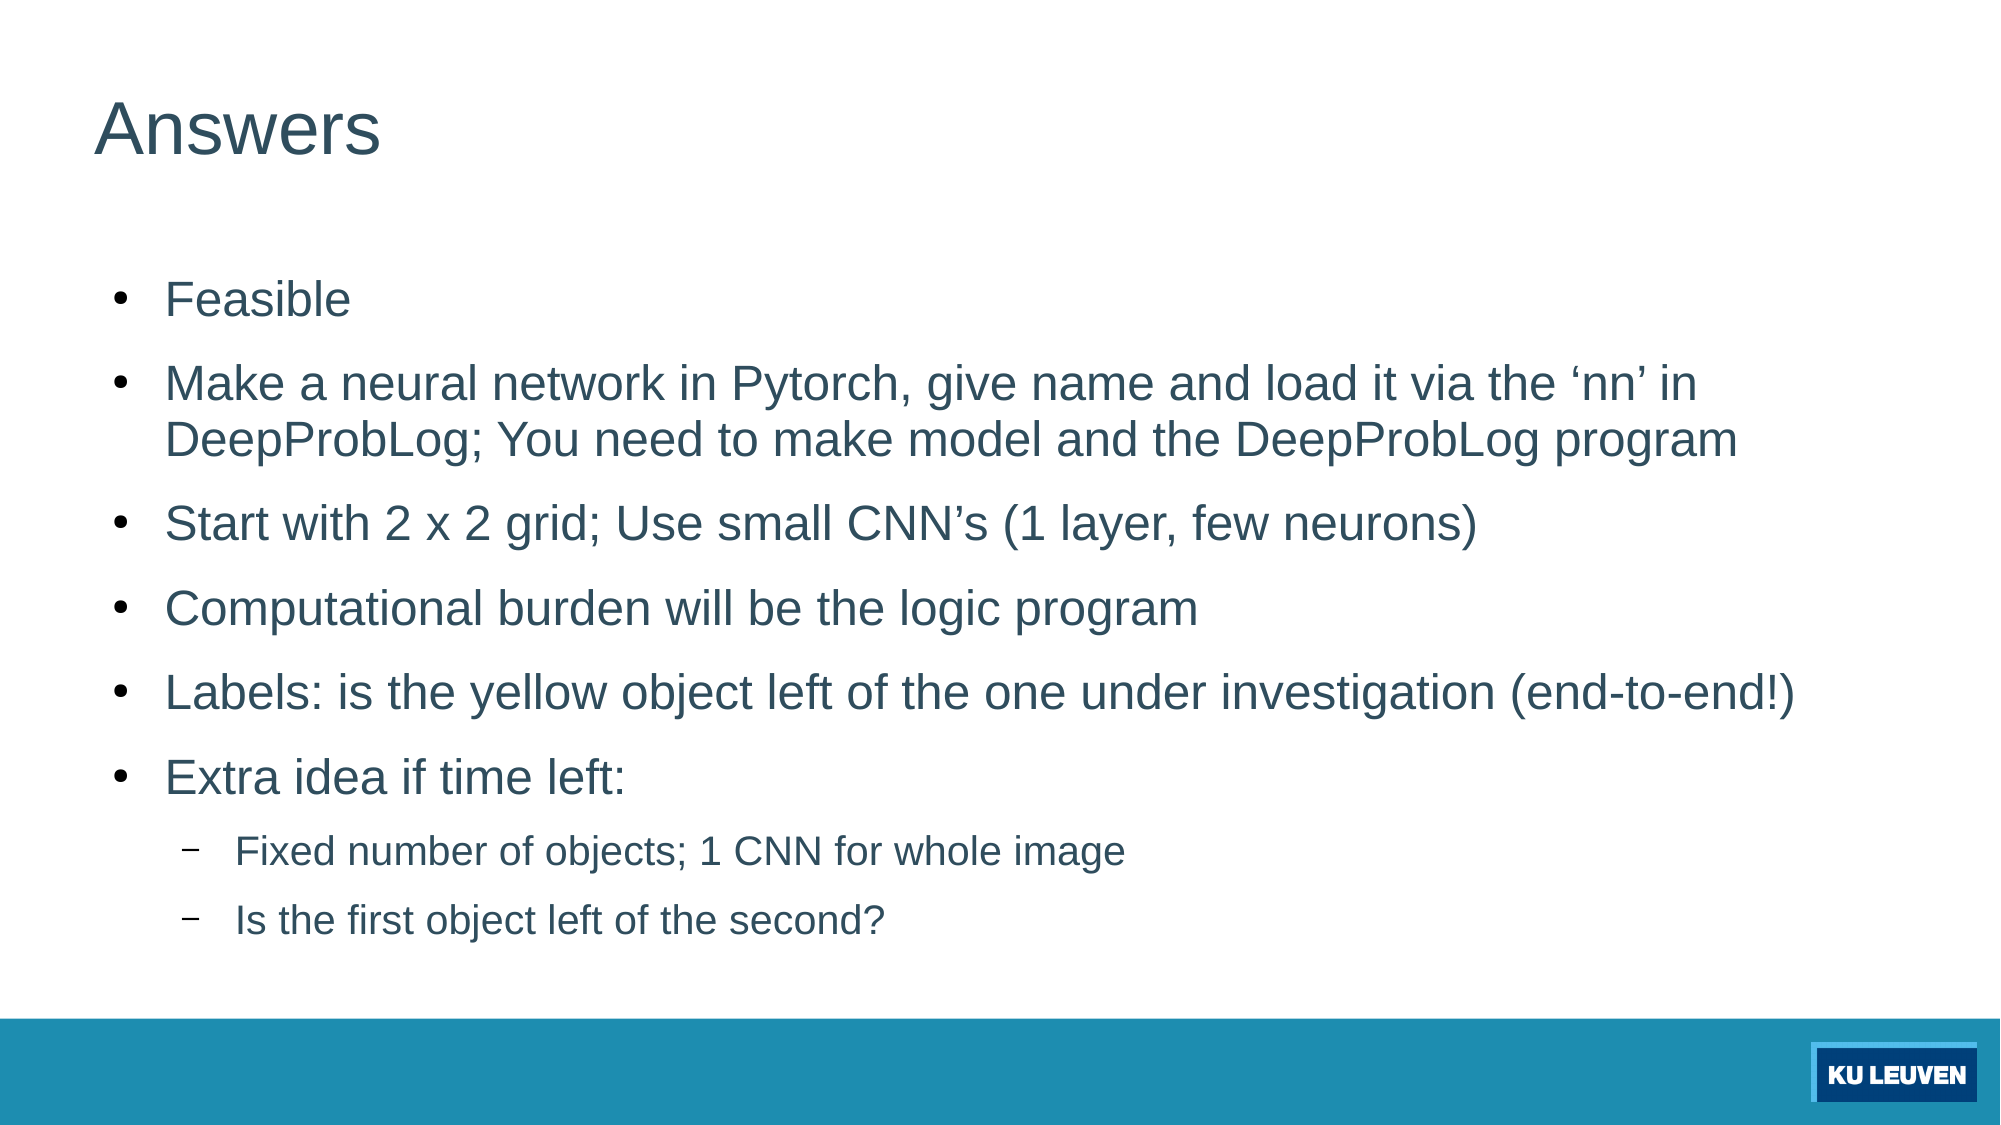

# Answers
Feasible
Make a neural network in Pytorch, give name and load it via the ‘nn’ in DeepProbLog; You need to make model and the DeepProbLog program
Start with 2 x 2 grid; Use small CNN’s (1 layer, few neurons)
Computational burden will be the logic program
Labels: is the yellow object left of the one under investigation (end-to-end!)
Extra idea if time left:
Fixed number of objects; 1 CNN for whole image
Is the first object left of the second?